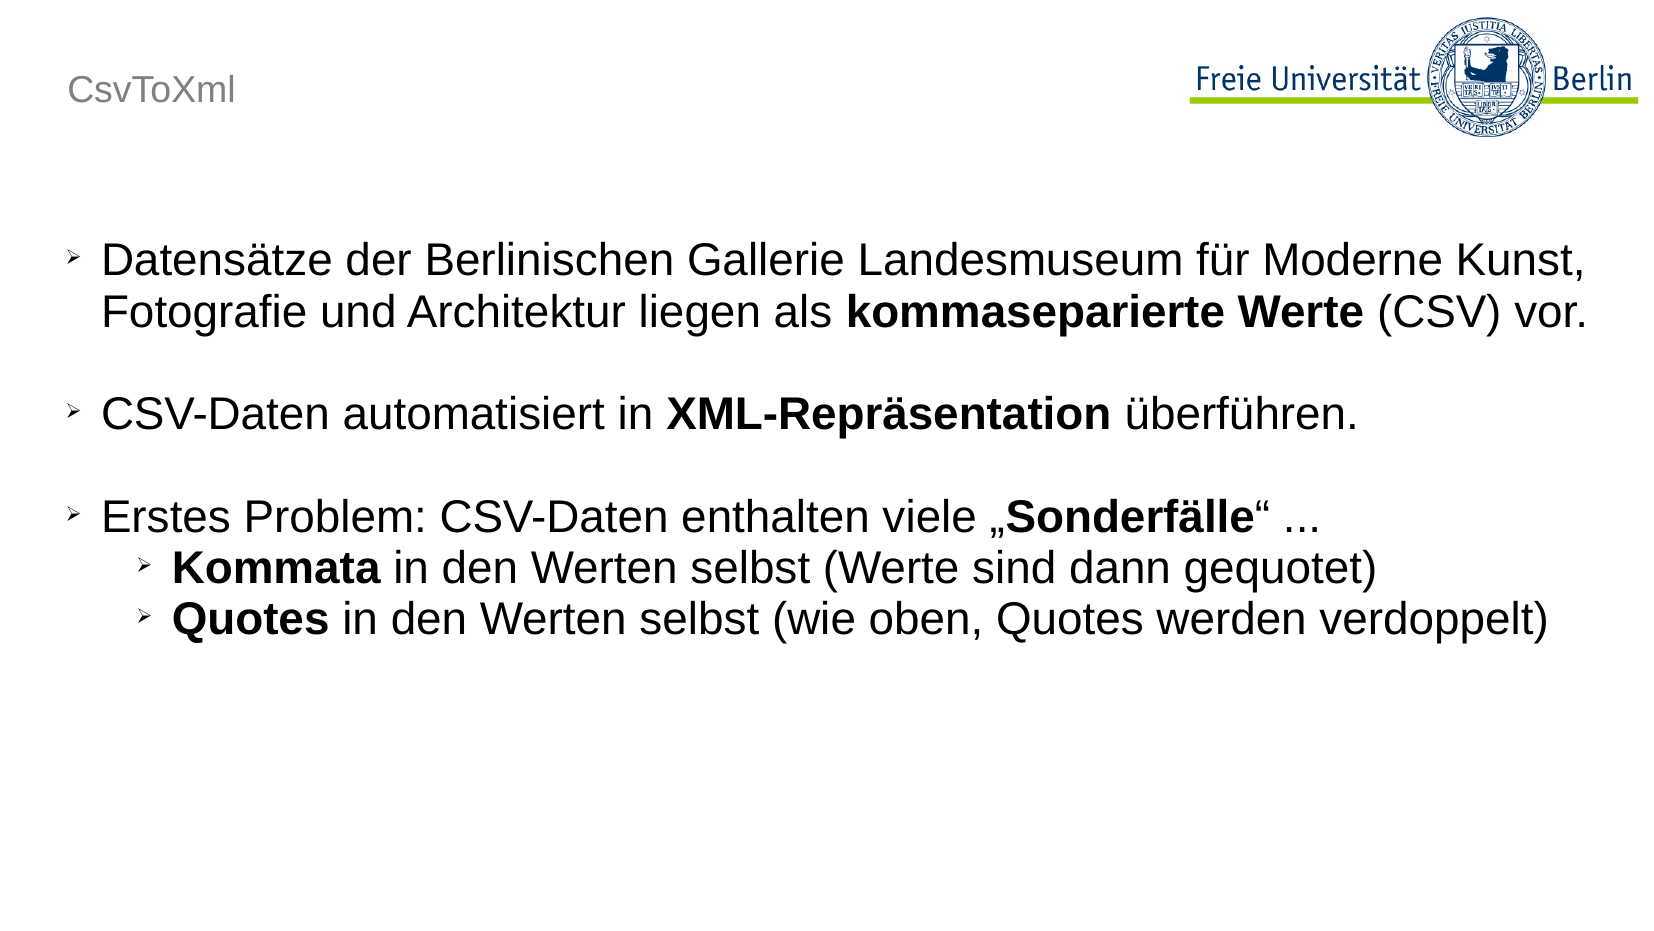

CsvToXml
Datensätze der Berlinischen Gallerie Landesmuseum für Moderne Kunst,
Fotografie und Architektur liegen als kommaseparierte Werte (CSV) vor.
CSV-Daten automatisiert in XML-Repräsentation überführen.
Erstes Problem: CSV-Daten enthalten viele „Sonderfälle“ ...
Kommata in den Werten selbst (Werte sind dann gequotet)
Quotes in den Werten selbst (wie oben, Quotes werden verdoppelt)